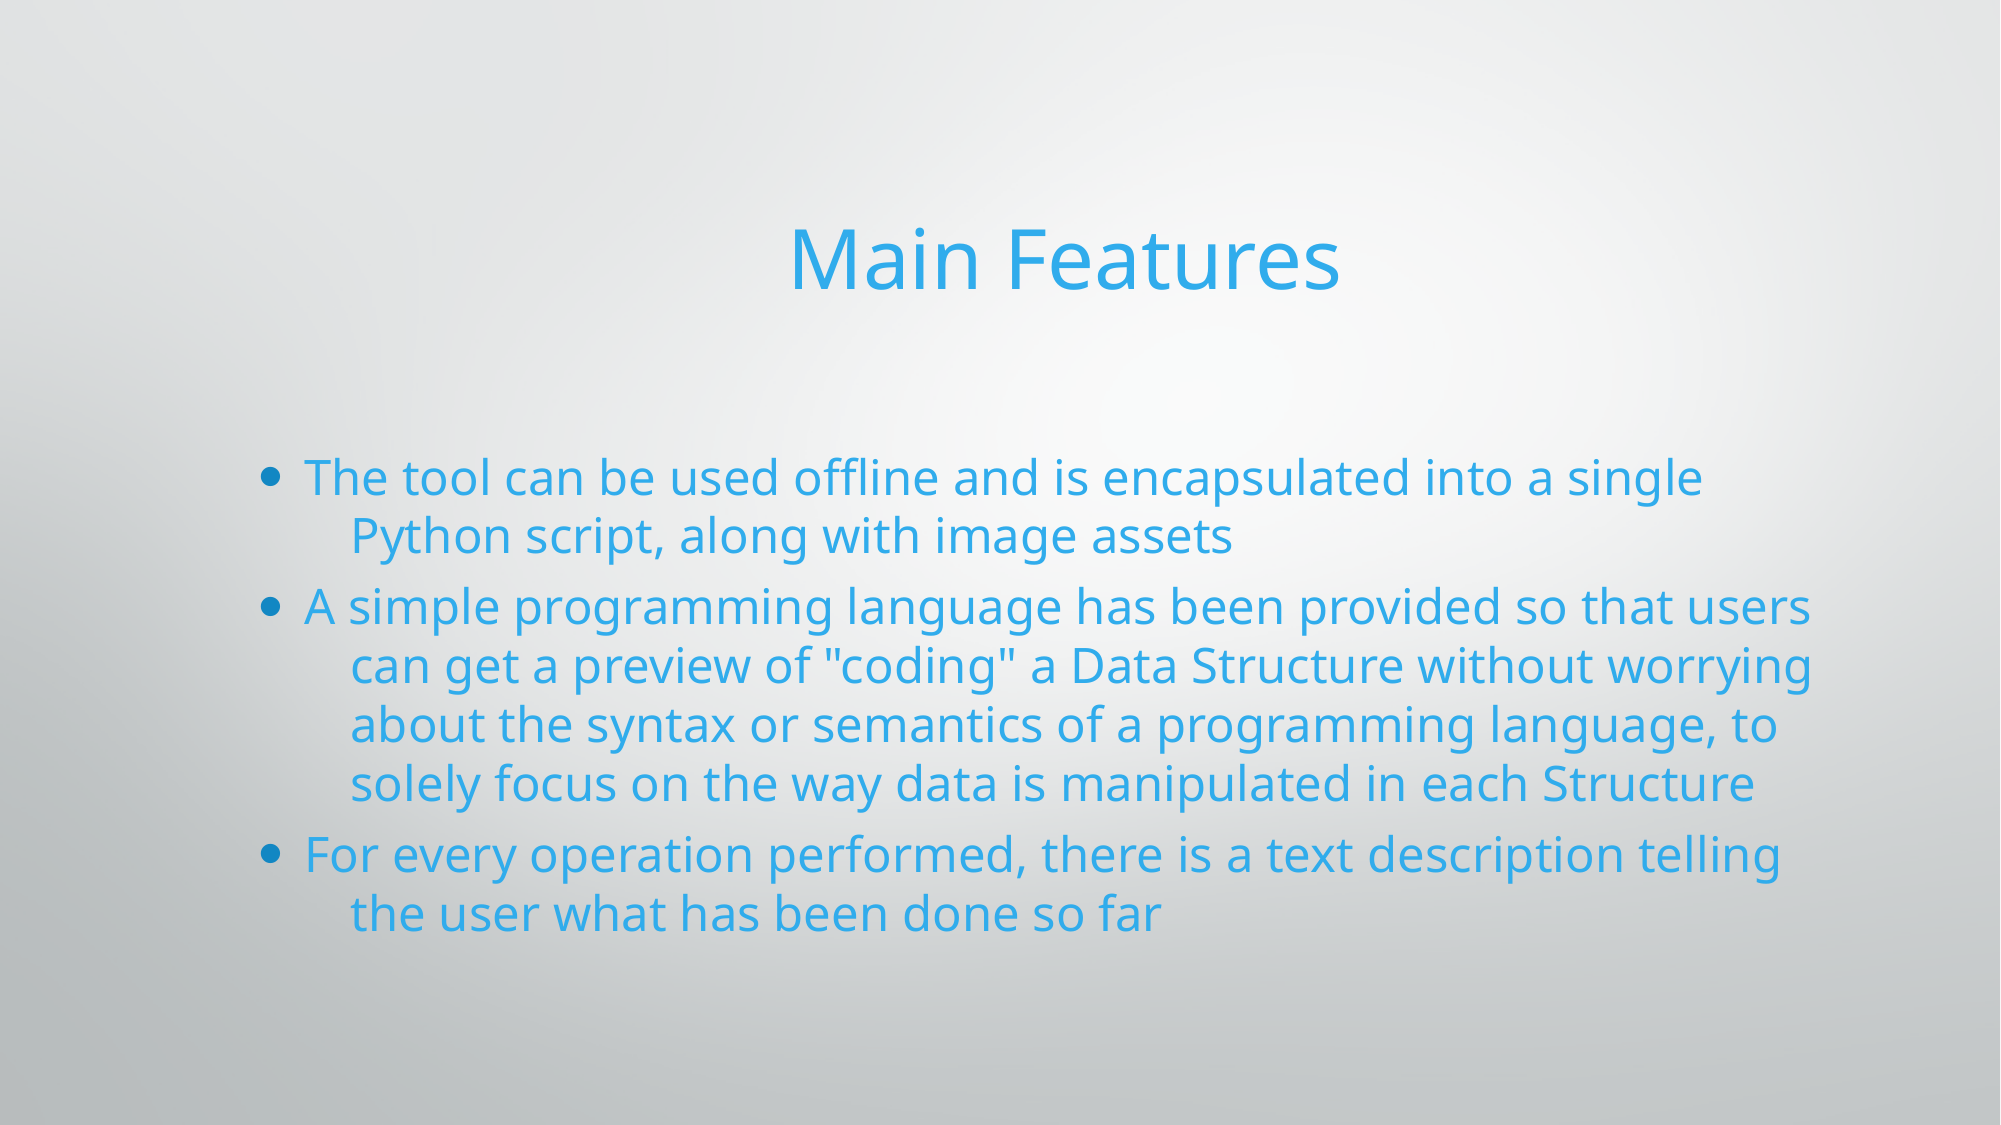

# Main Features
The tool can be used offline and is encapsulated into a single Python script, along with image assets
A simple programming language has been provided so that users can get a preview of "coding" a Data Structure without worrying about the syntax or semantics of a programming language, to solely focus on the way data is manipulated in each Structure
For every operation performed, there is a text description telling the user what has been done so far